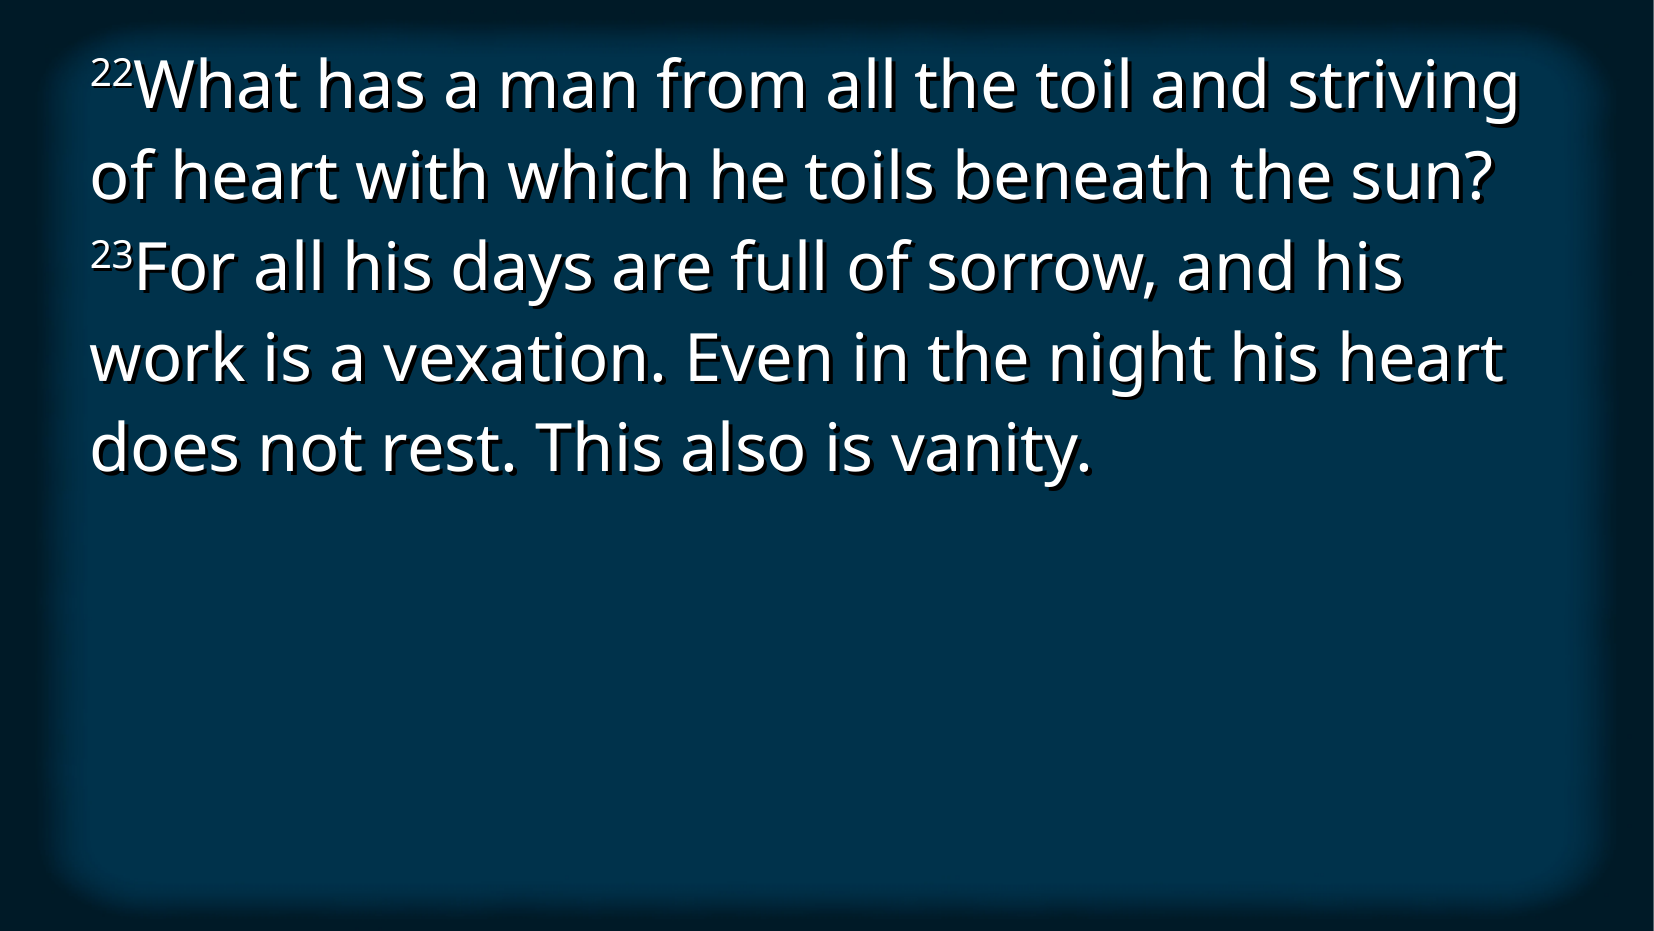

22What has a man from all the toil and striving of heart with which he toils beneath the sun? 23For all his days are full of sorrow, and his work is a vexation. Even in the night his heart does not rest. This also is vanity.